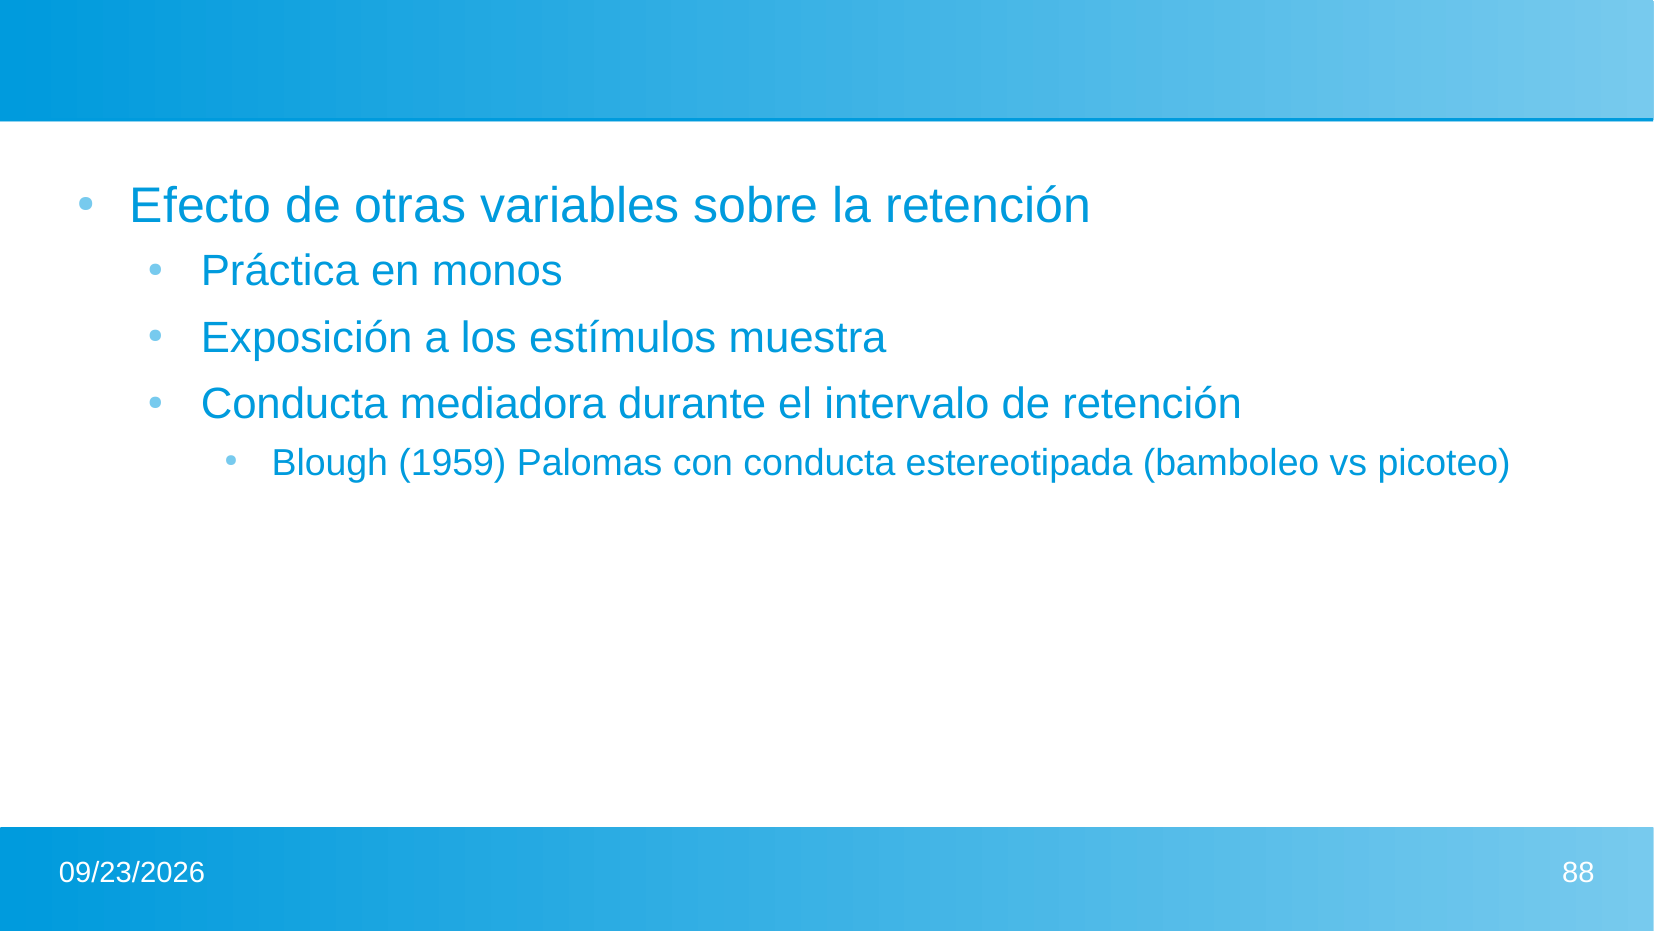

# Efecto de otras variables sobre la retención
Práctica en monos
Exposición a los estímulos muestra
Conducta mediadora durante el intervalo de retención
Blough (1959) Palomas con conducta estereotipada (bamboleo vs picoteo)
88